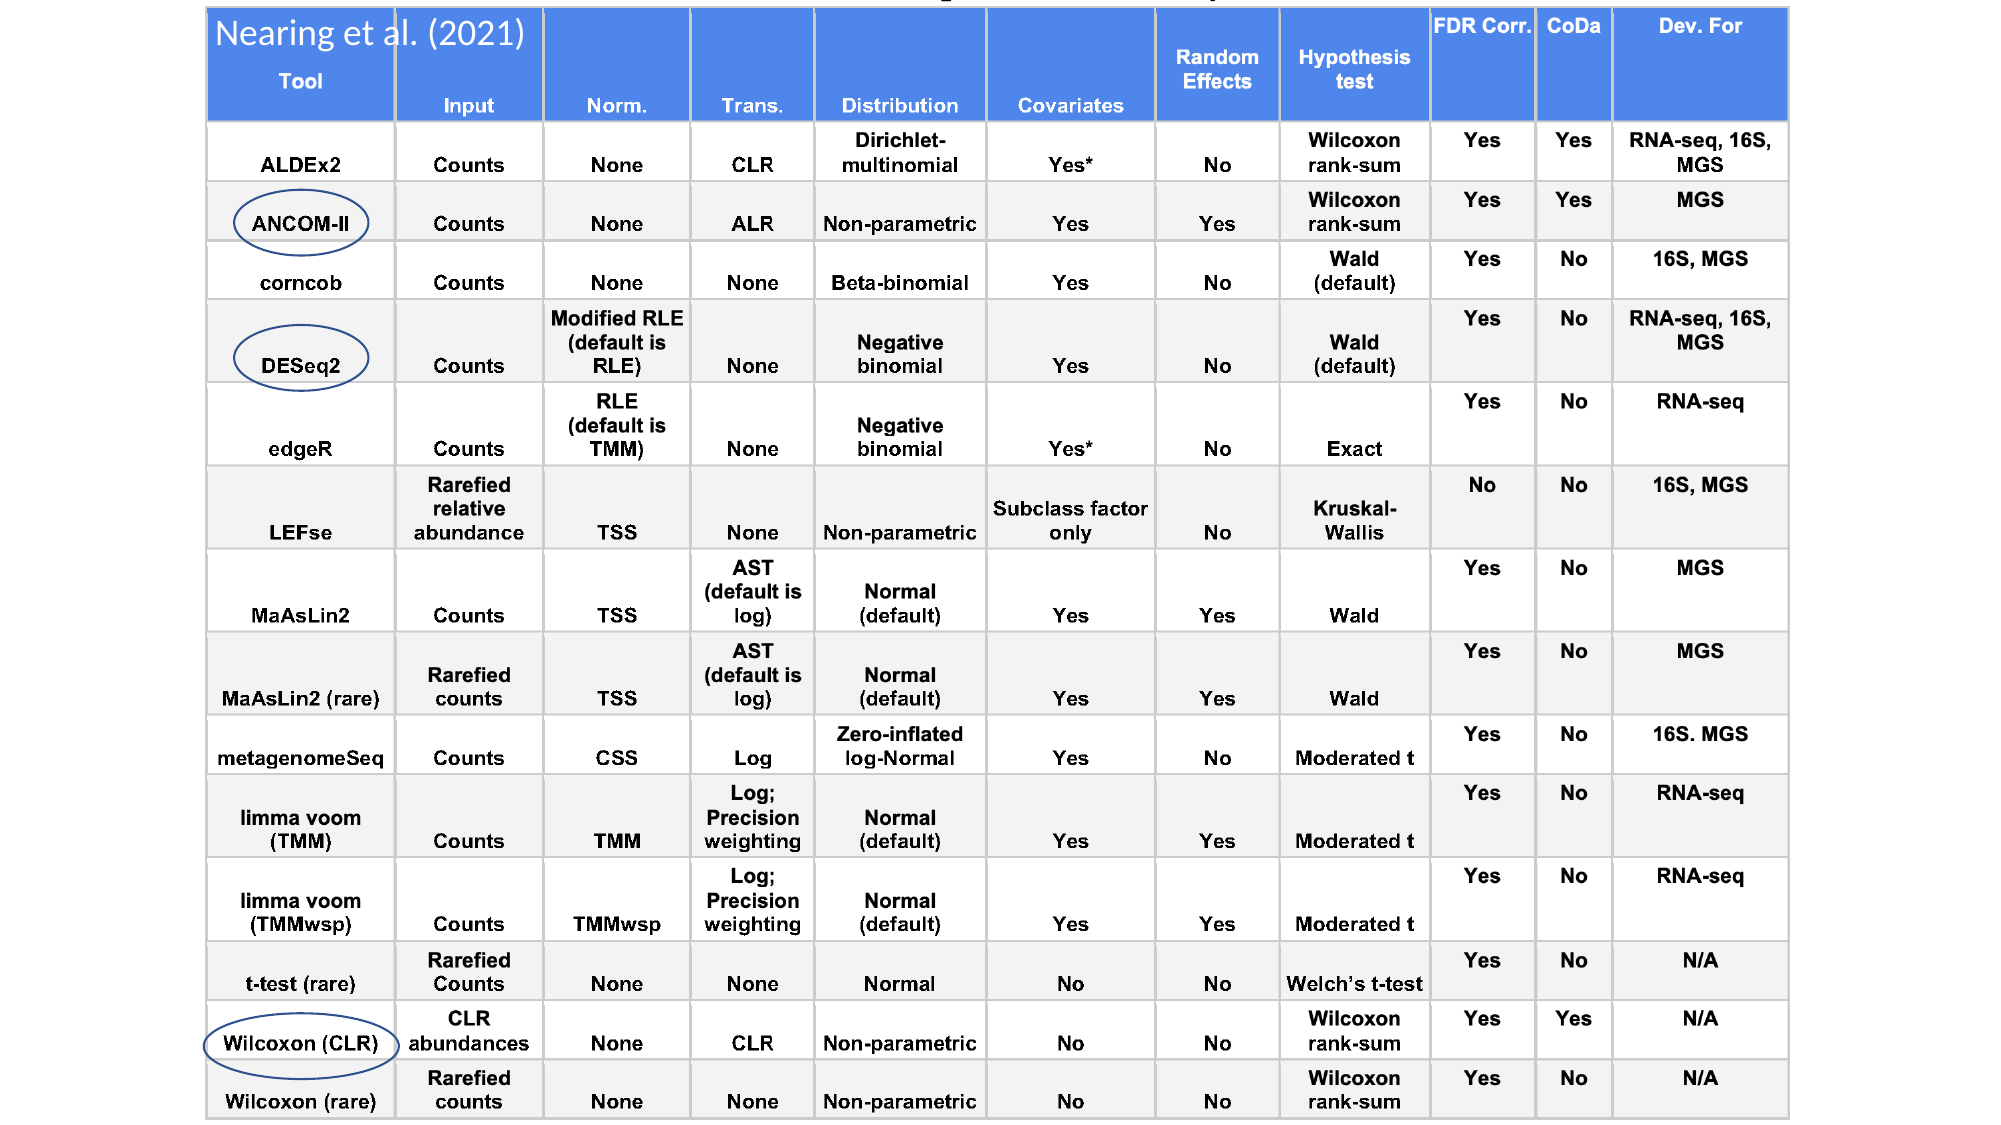

Nearing et al. (2021)
# Why?
Biomarkers discovery
Estimate if in samples of group 1 the abundance is different than samples from group 2
Sounds simple but you will be surprised